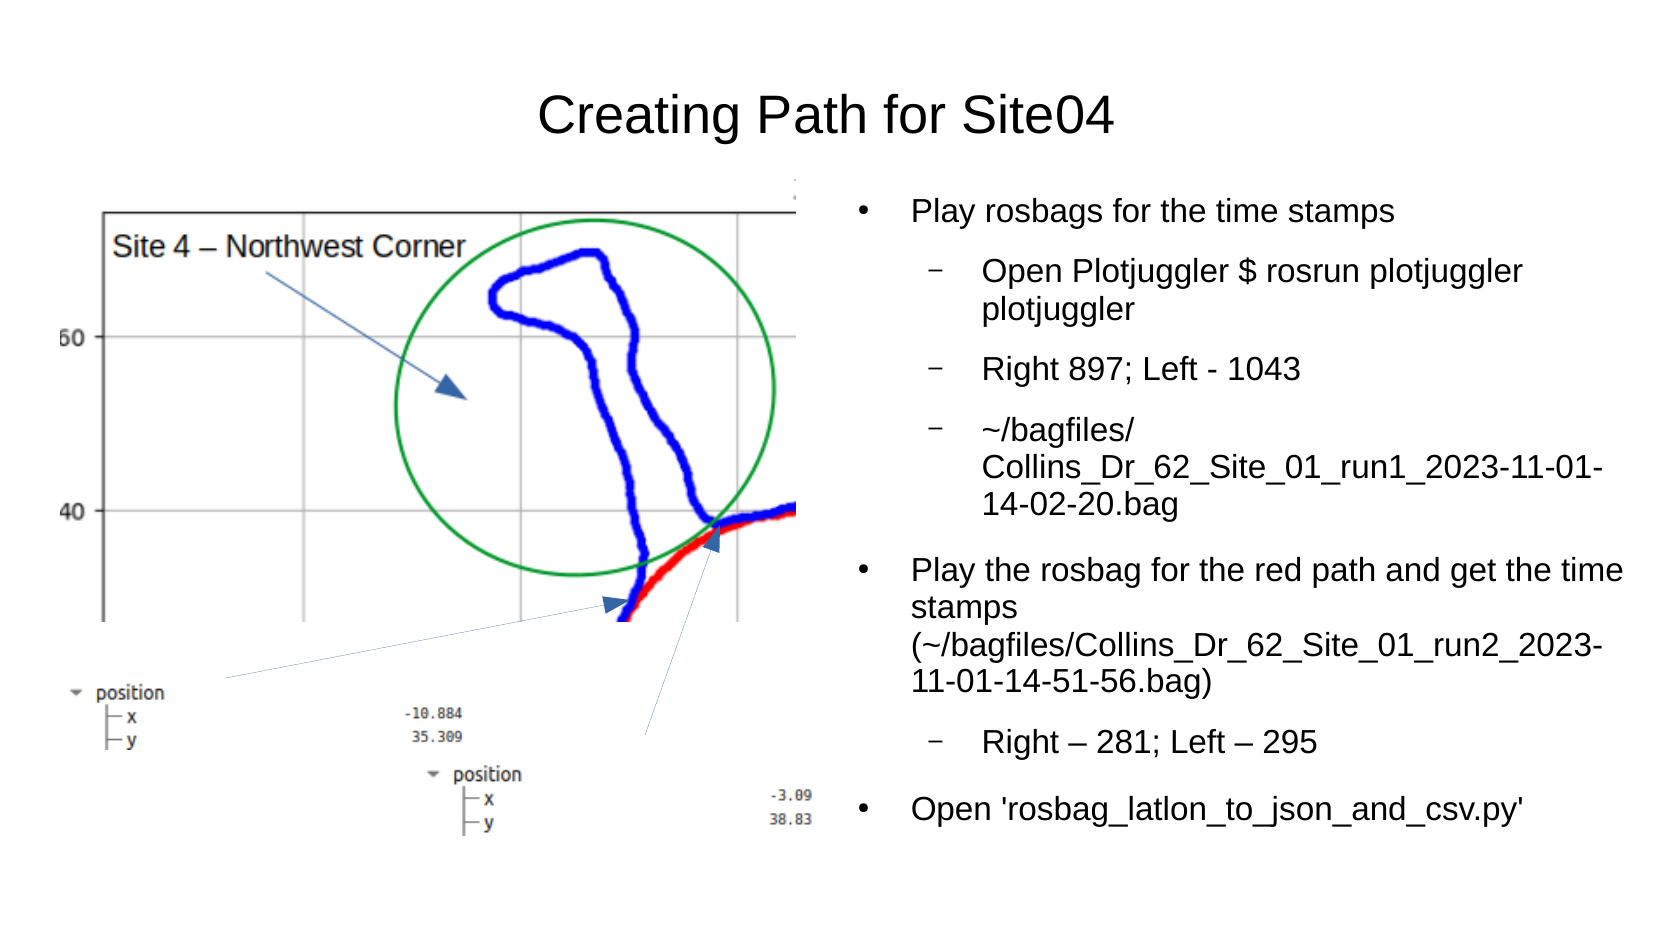

# Creating Path for Site04
Play rosbags for the time stamps
Open Plotjuggler $ rosrun plotjuggler plotjuggler
Right 897; Left - 1043
~/bagfiles/Collins_Dr_62_Site_01_run1_2023-11-01-14-02-20.bag
Play the rosbag for the red path and get the time stamps (~/bagfiles/Collins_Dr_62_Site_01_run2_2023-11-01-14-51-56.bag)
Right – 281; Left – 295
Open 'rosbag_latlon_to_json_and_csv.py'